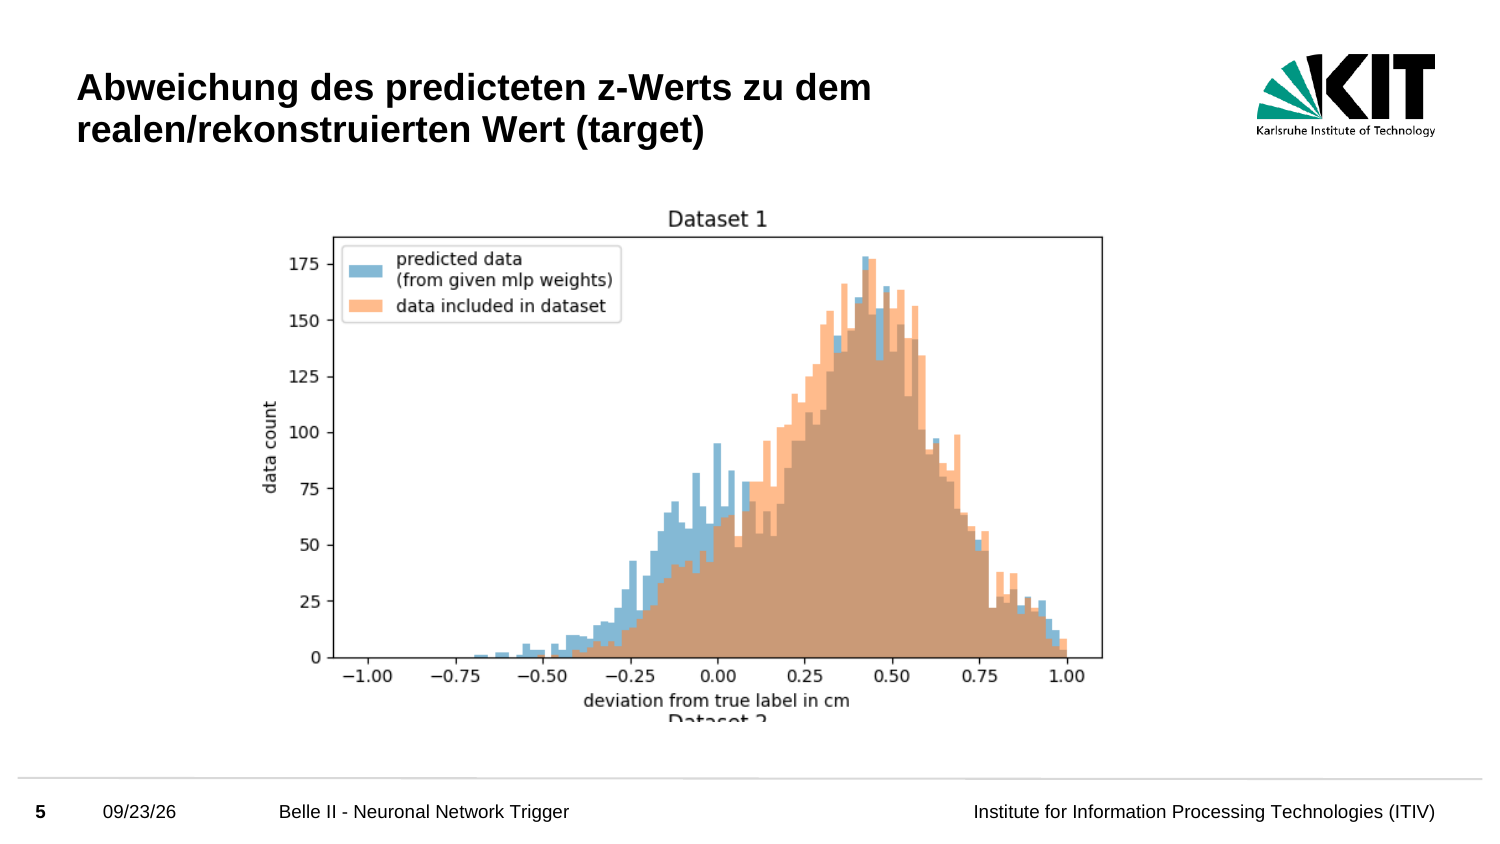

Abweichung des predicteten z-Werts zu dem realen/rekonstruierten Wert (target)
5
Belle II - Neuronal Network Trigger